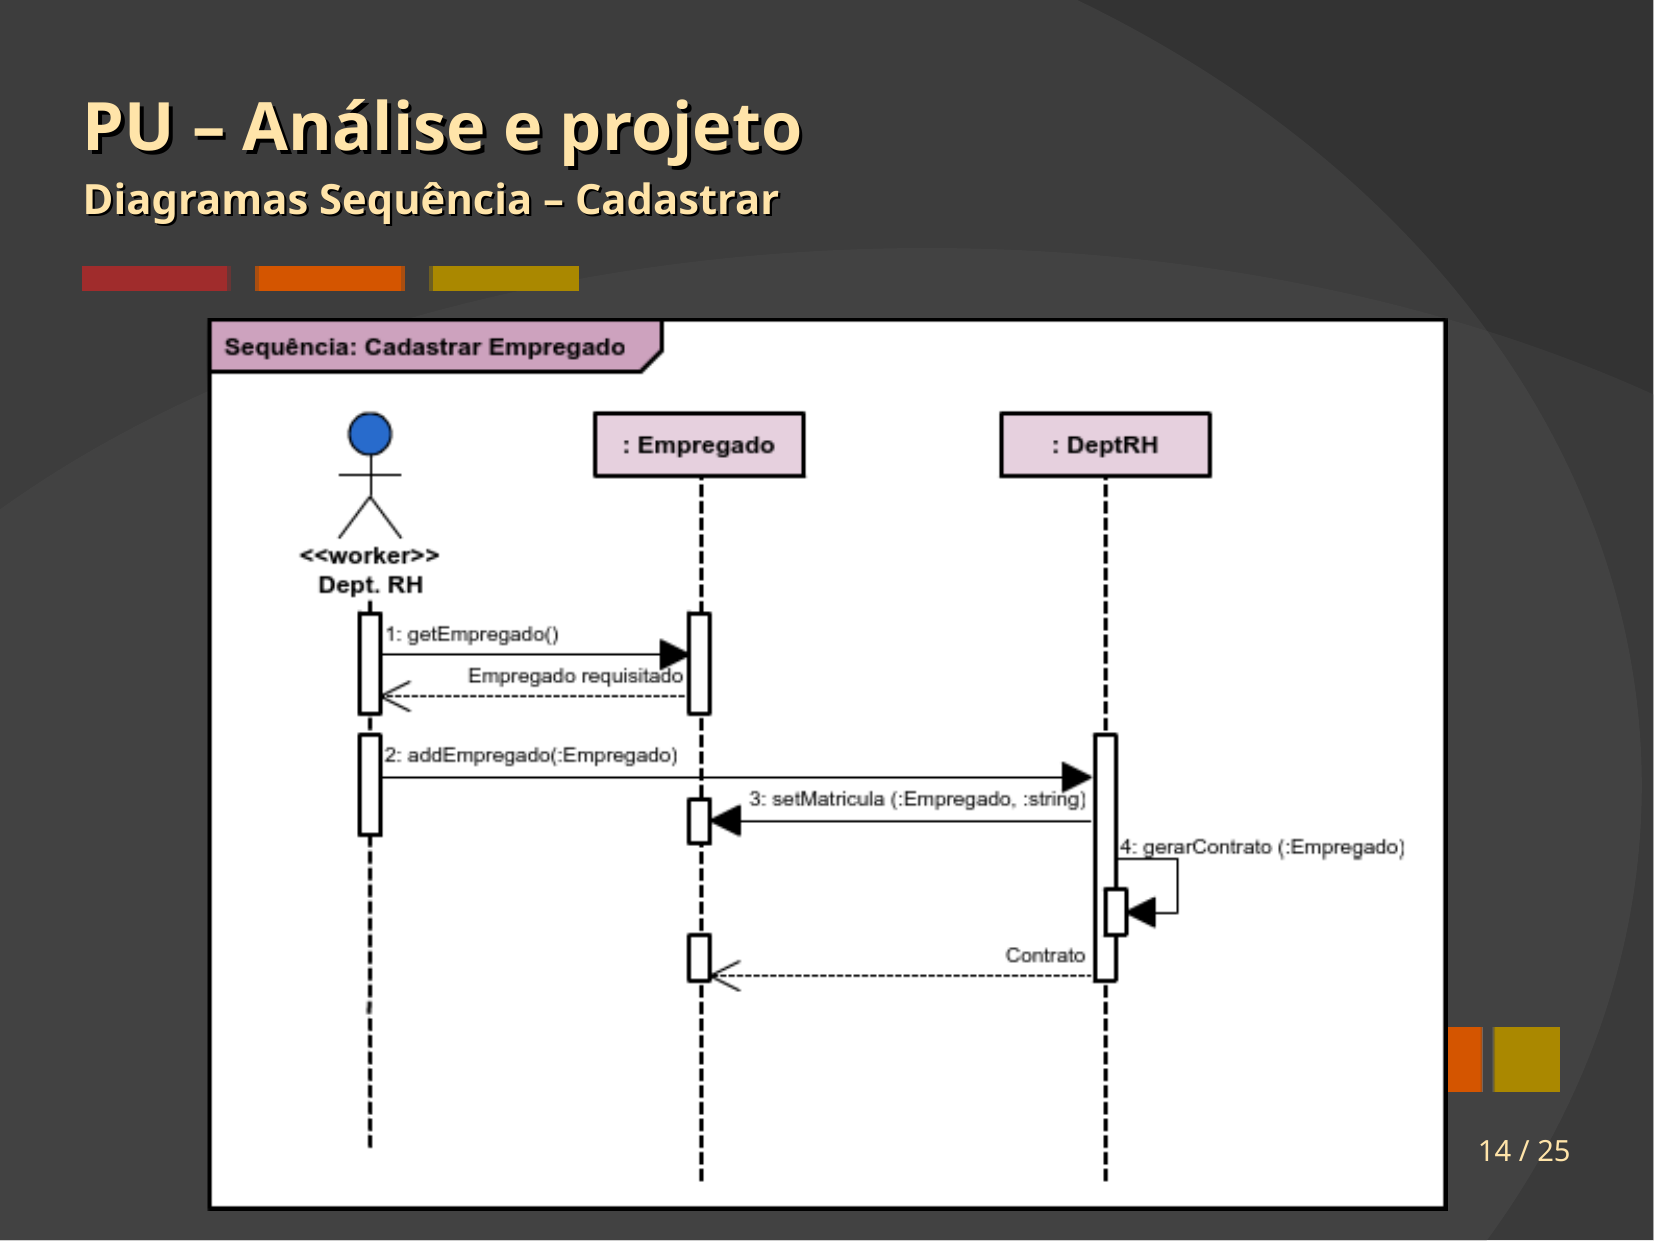

# PU – Análise e projeto Diagramas Sequência – Cadastrar
14